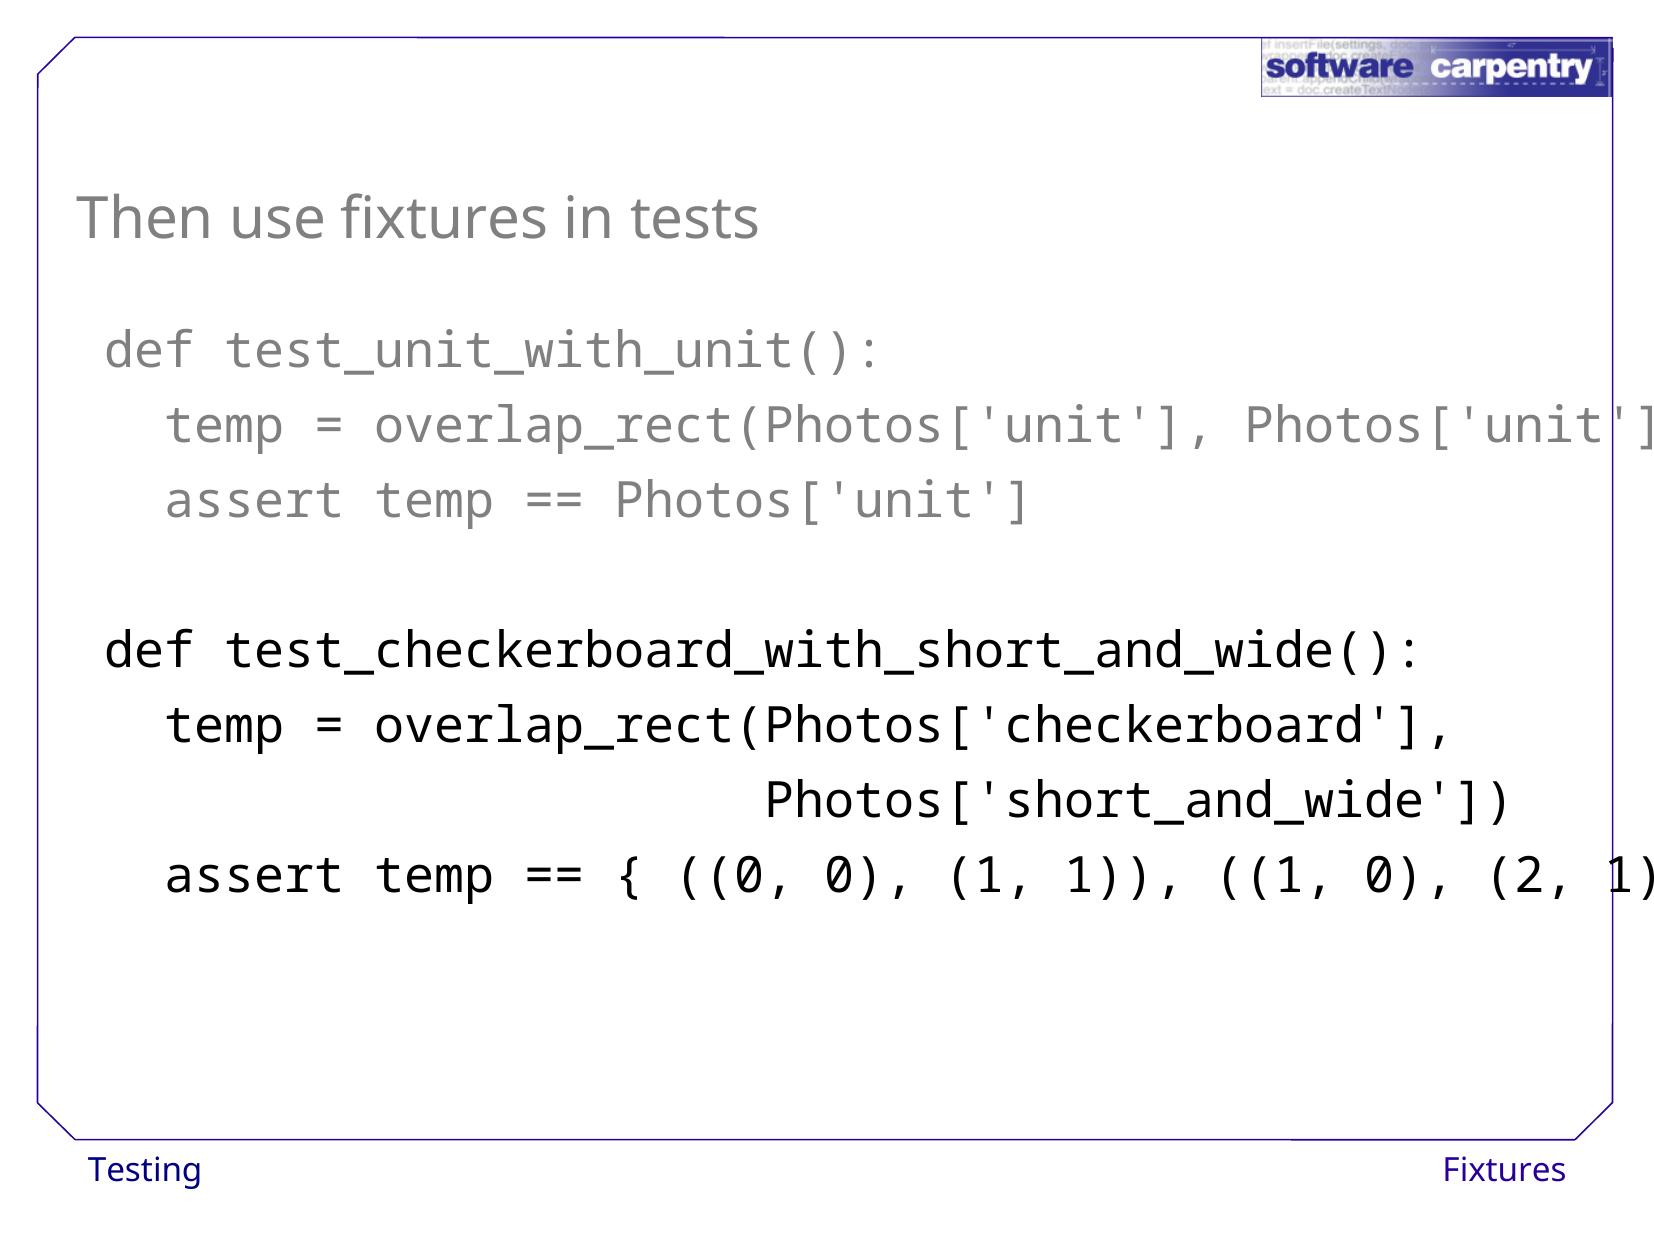

Then use fixtures in tests
def test_unit_with_unit():
 temp = overlap_rect(Photos['unit'], Photos['unit'])
 assert temp == Photos['unit']
def test_checkerboard_with_short_and_wide():
 temp = overlap_rect(Photos['checkerboard'],
 Photos['short_and_wide'])
 assert temp == { ((0, 0), (1, 1)), ((1, 0), (2, 1)) }